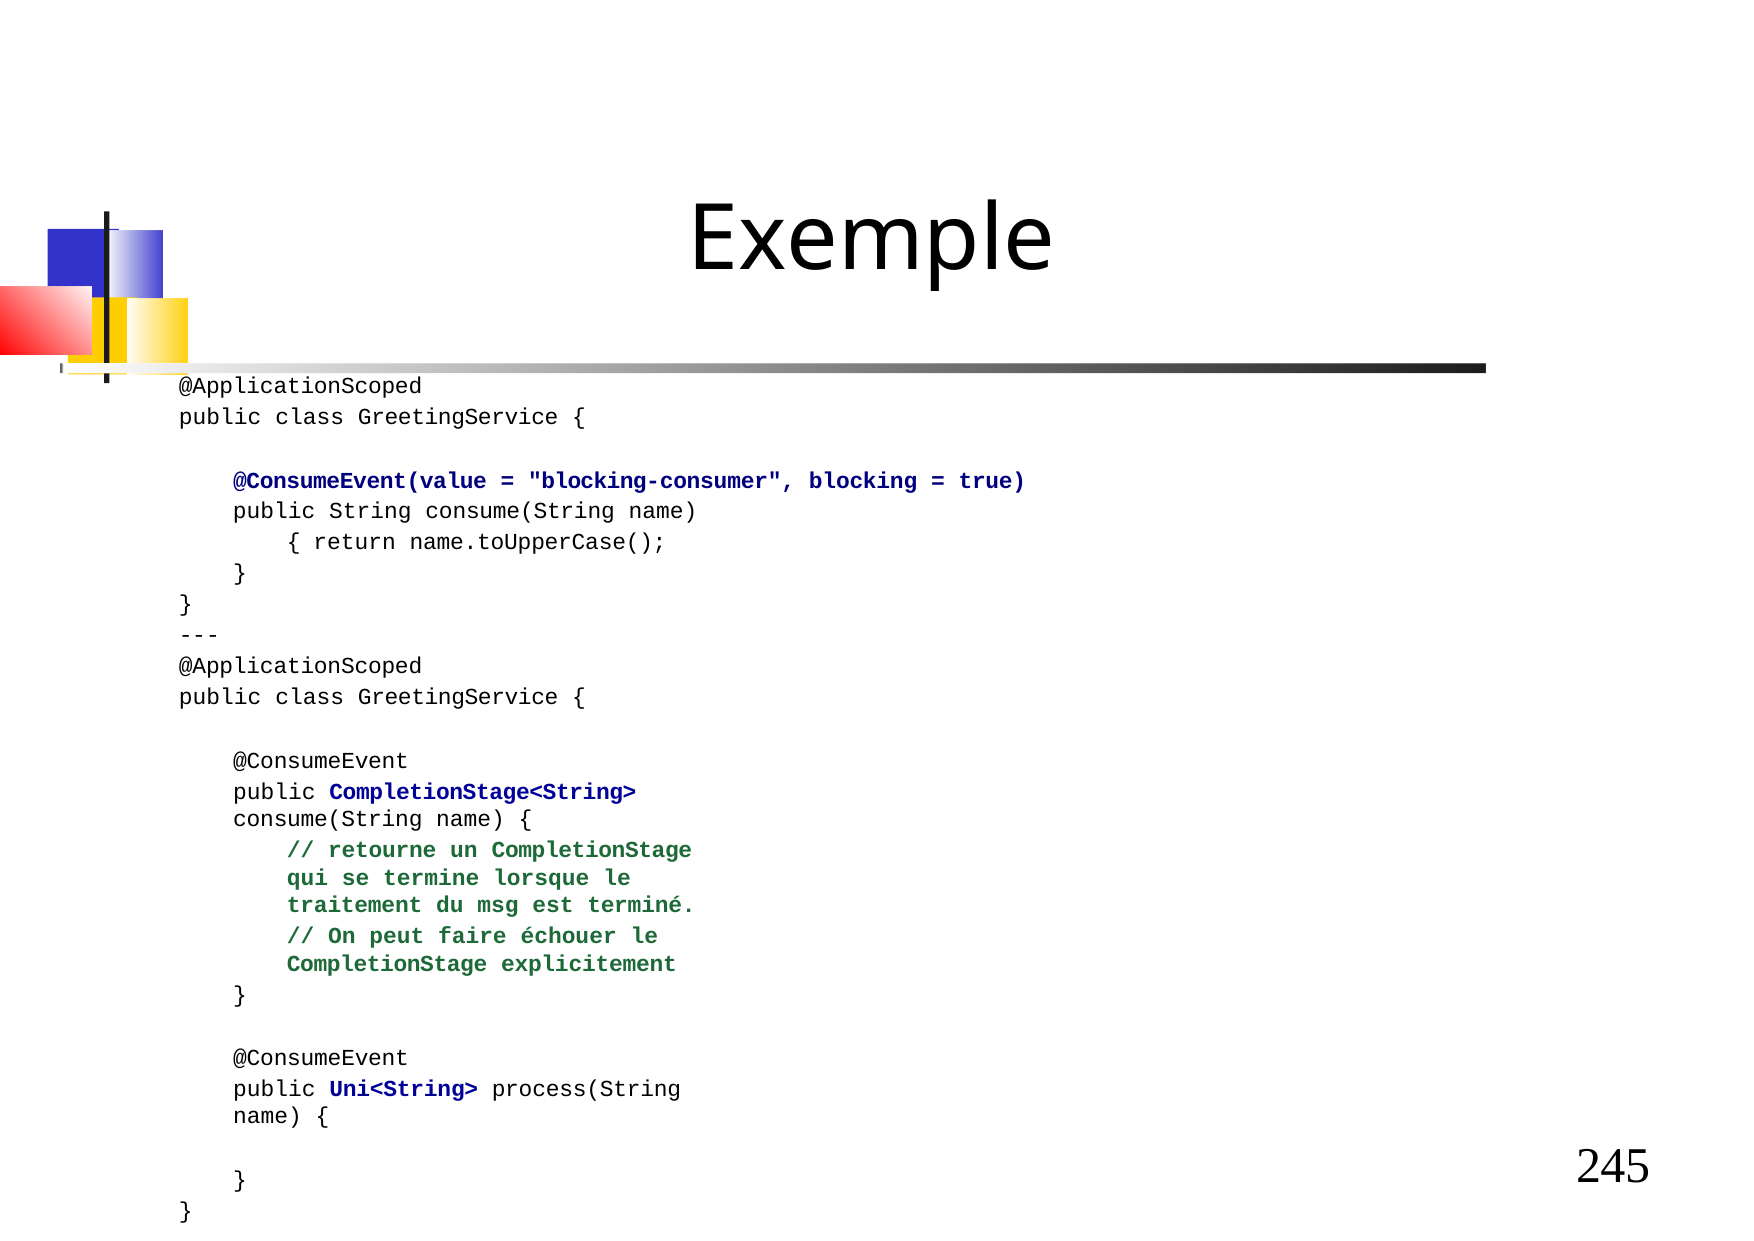

# Exemple
@ApplicationScoped
public class GreetingService {
@ConsumeEvent(value = "blocking-consumer", blocking = true)
public String consume(String name) { return name.toUpperCase();
}
}
---
@ApplicationScoped
public class GreetingService {
@ConsumeEvent
public CompletionStage<String> consume(String name) {
// retourne un CompletionStage qui se termine lorsque le traitement du msg est terminé.
// On peut faire échouer le CompletionStage explicitement
}
@ConsumeEvent
public Uni<String> process(String name) {
}
}
245